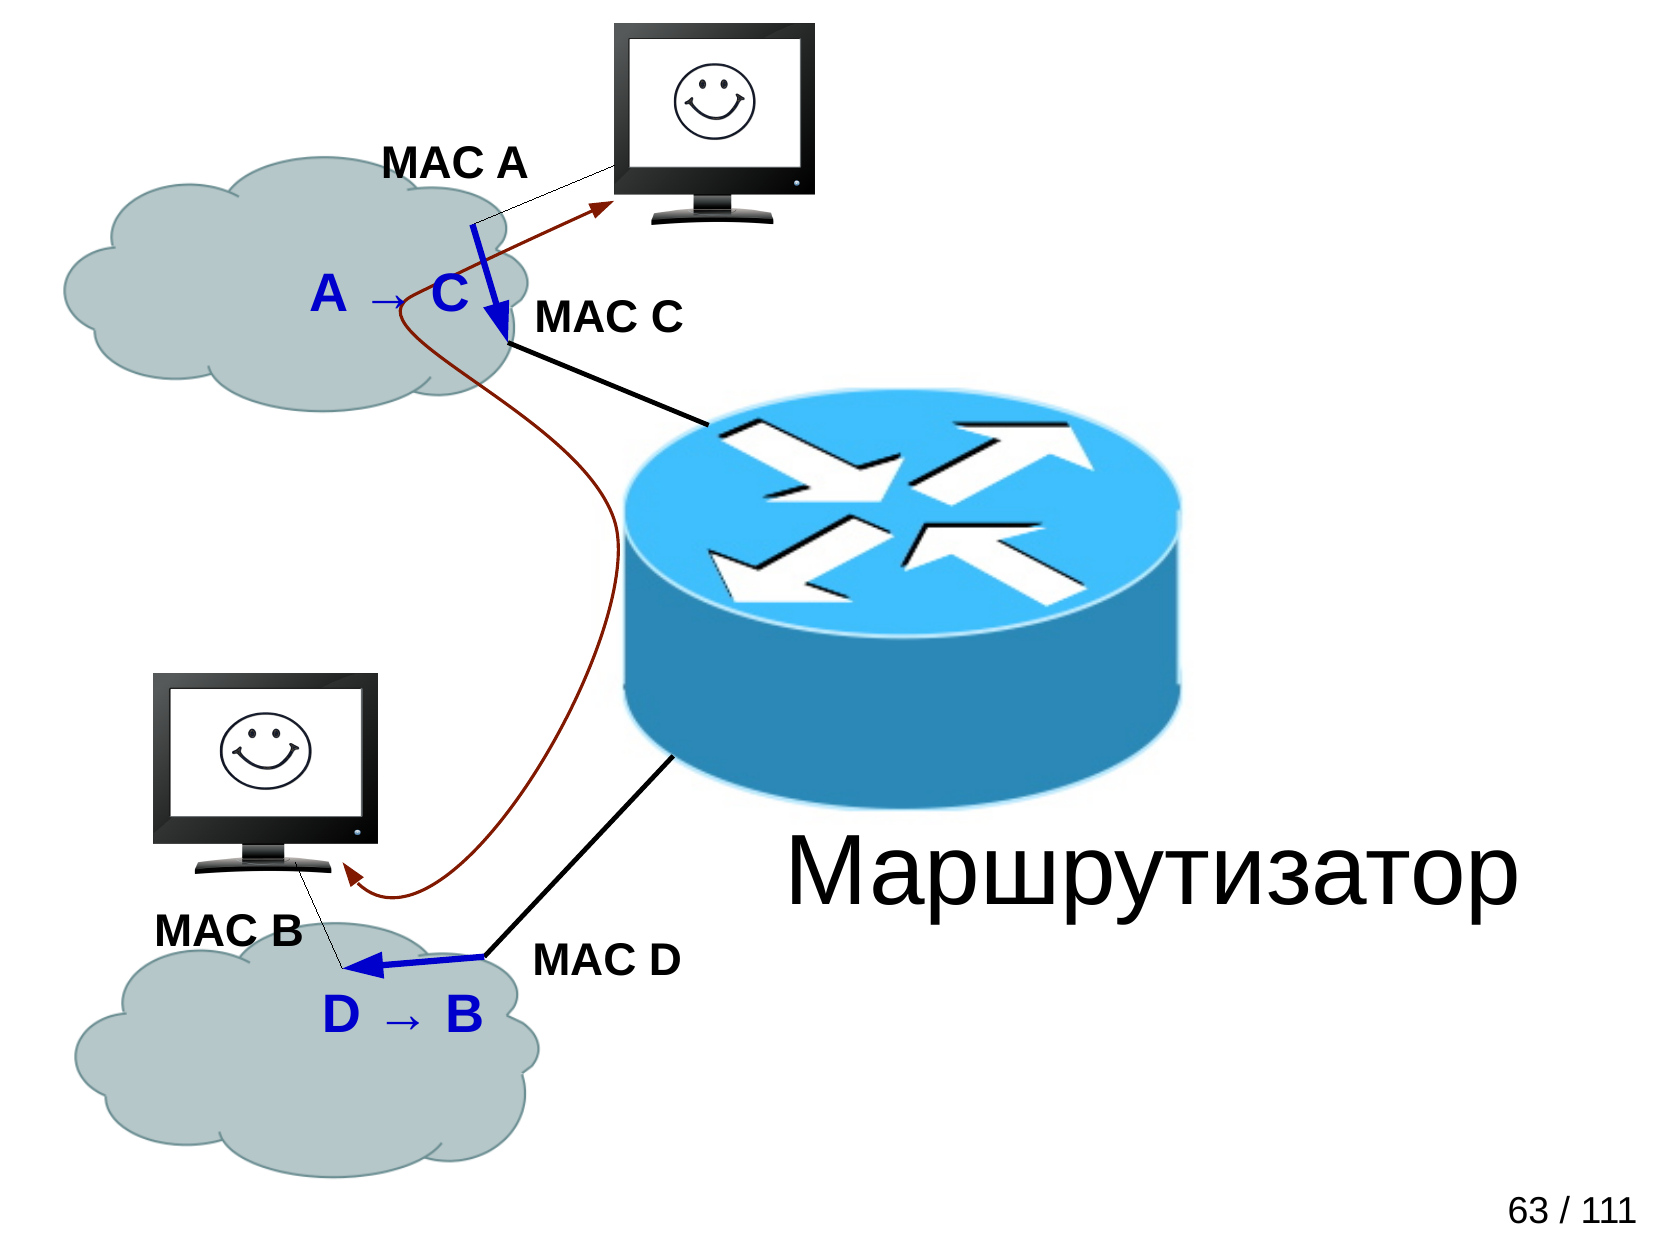

MAC A
A → C
MAC C
Маршрутизатор
MAC B
MAC D
D → B